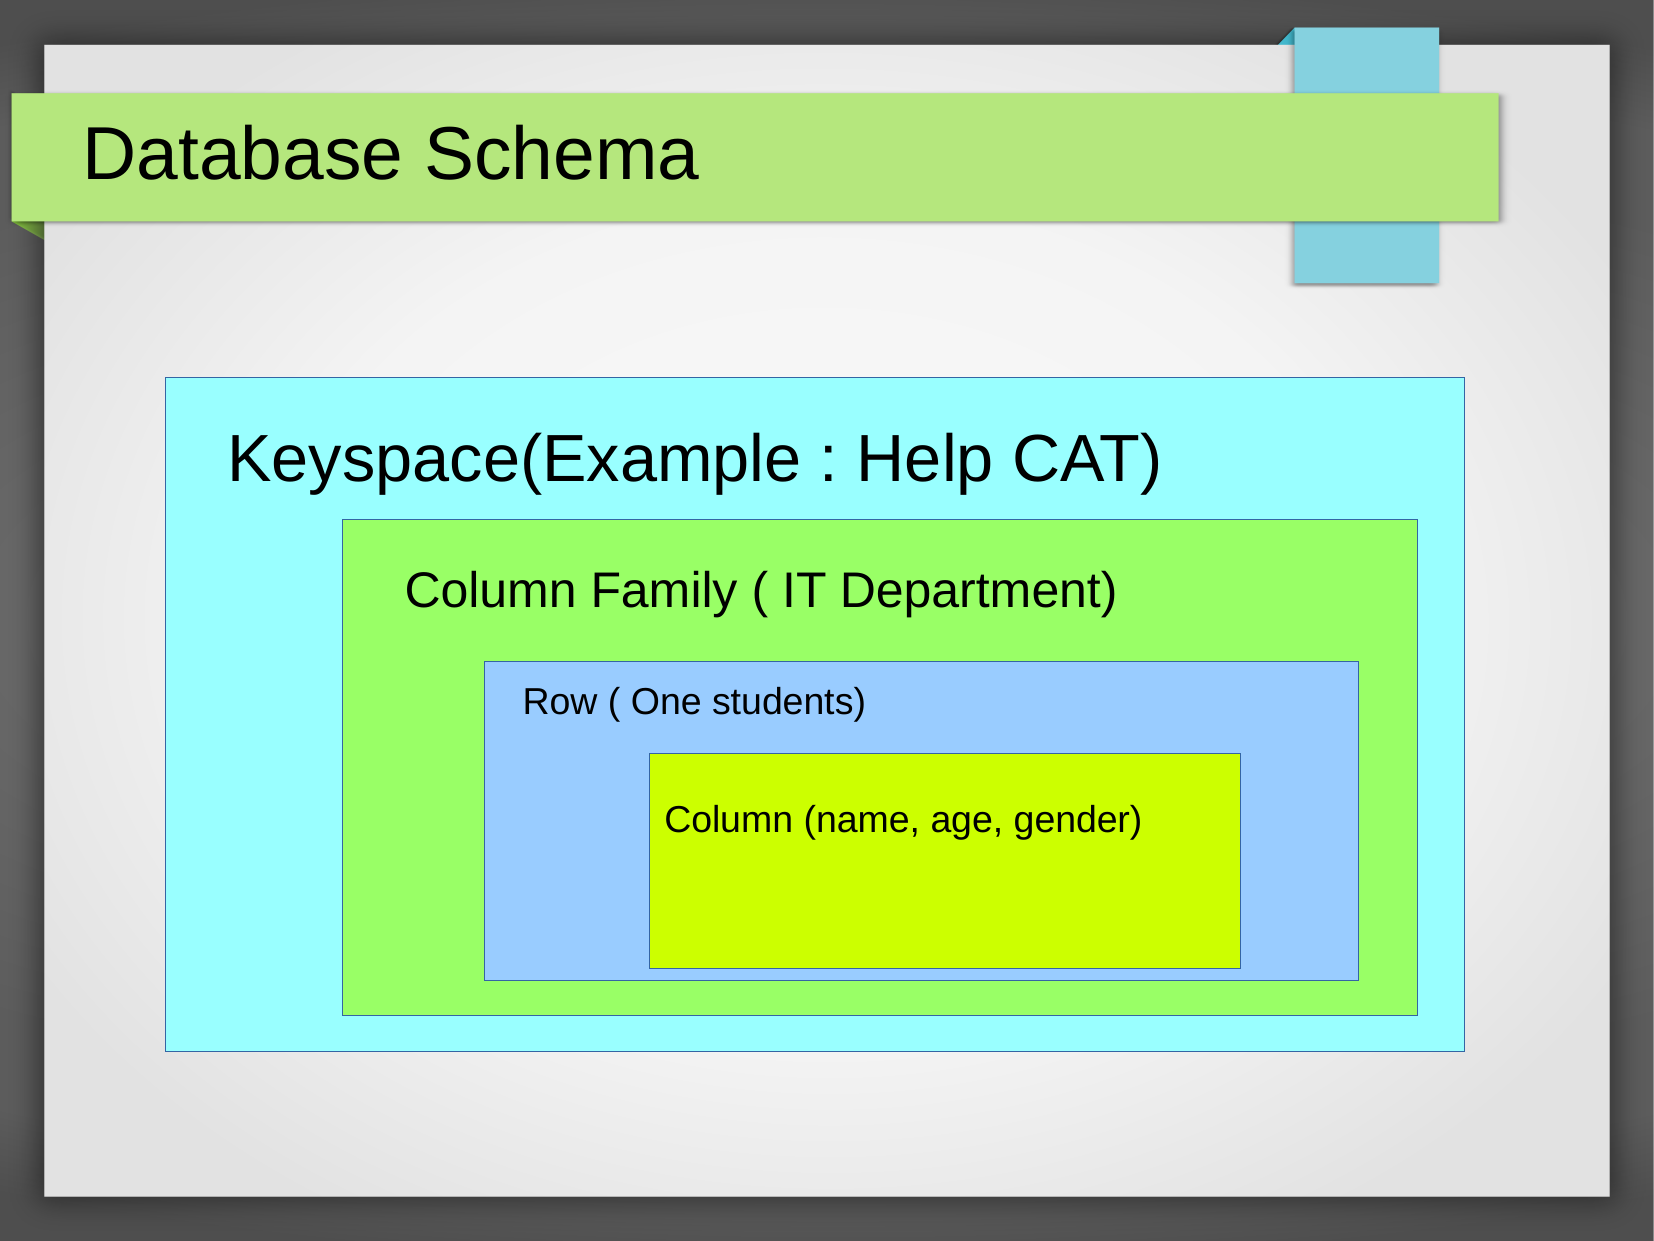

# Database Schema
Keyspace(Example : Help CAT)
Column Family ( IT Department)
Row ( One students)
Column (name, age, gender)